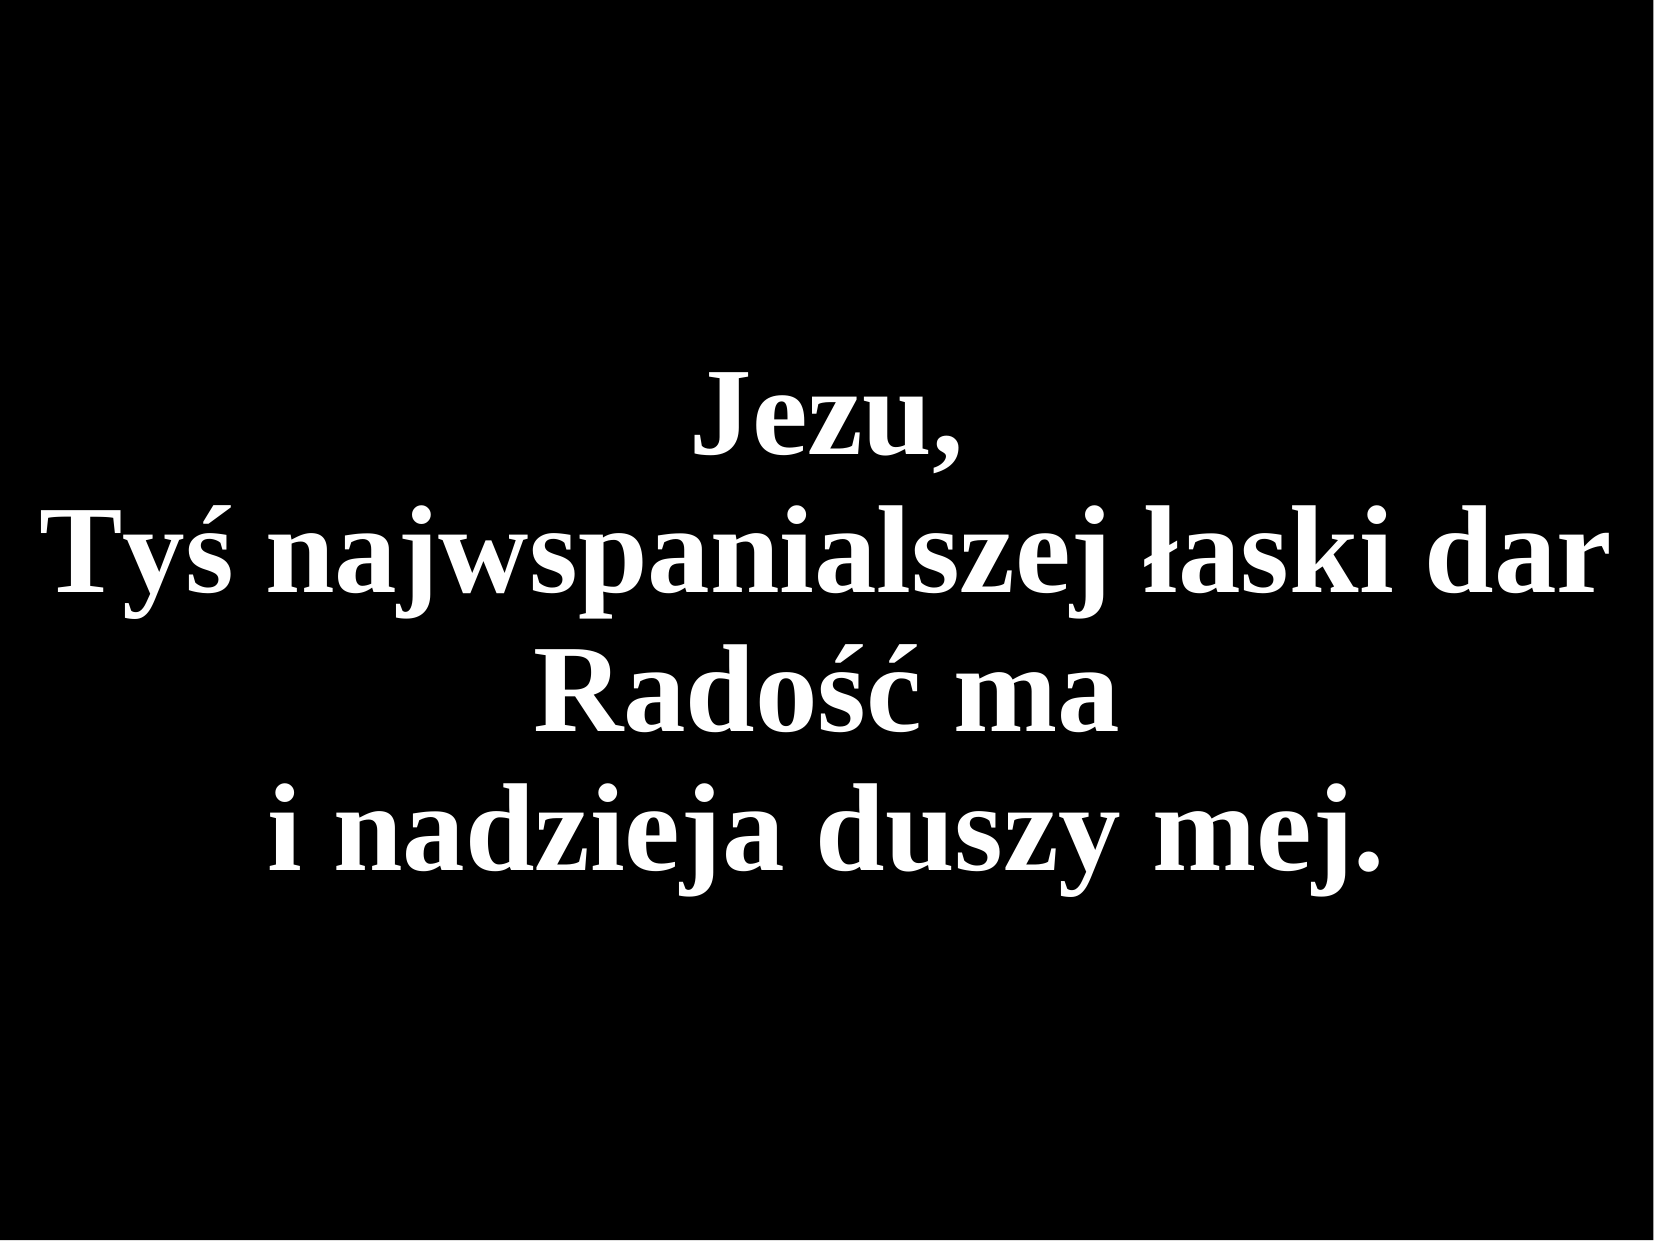

# Jezu, Tyś najwspanialszej łaski dar Radość ma i nadzieja duszy mej.